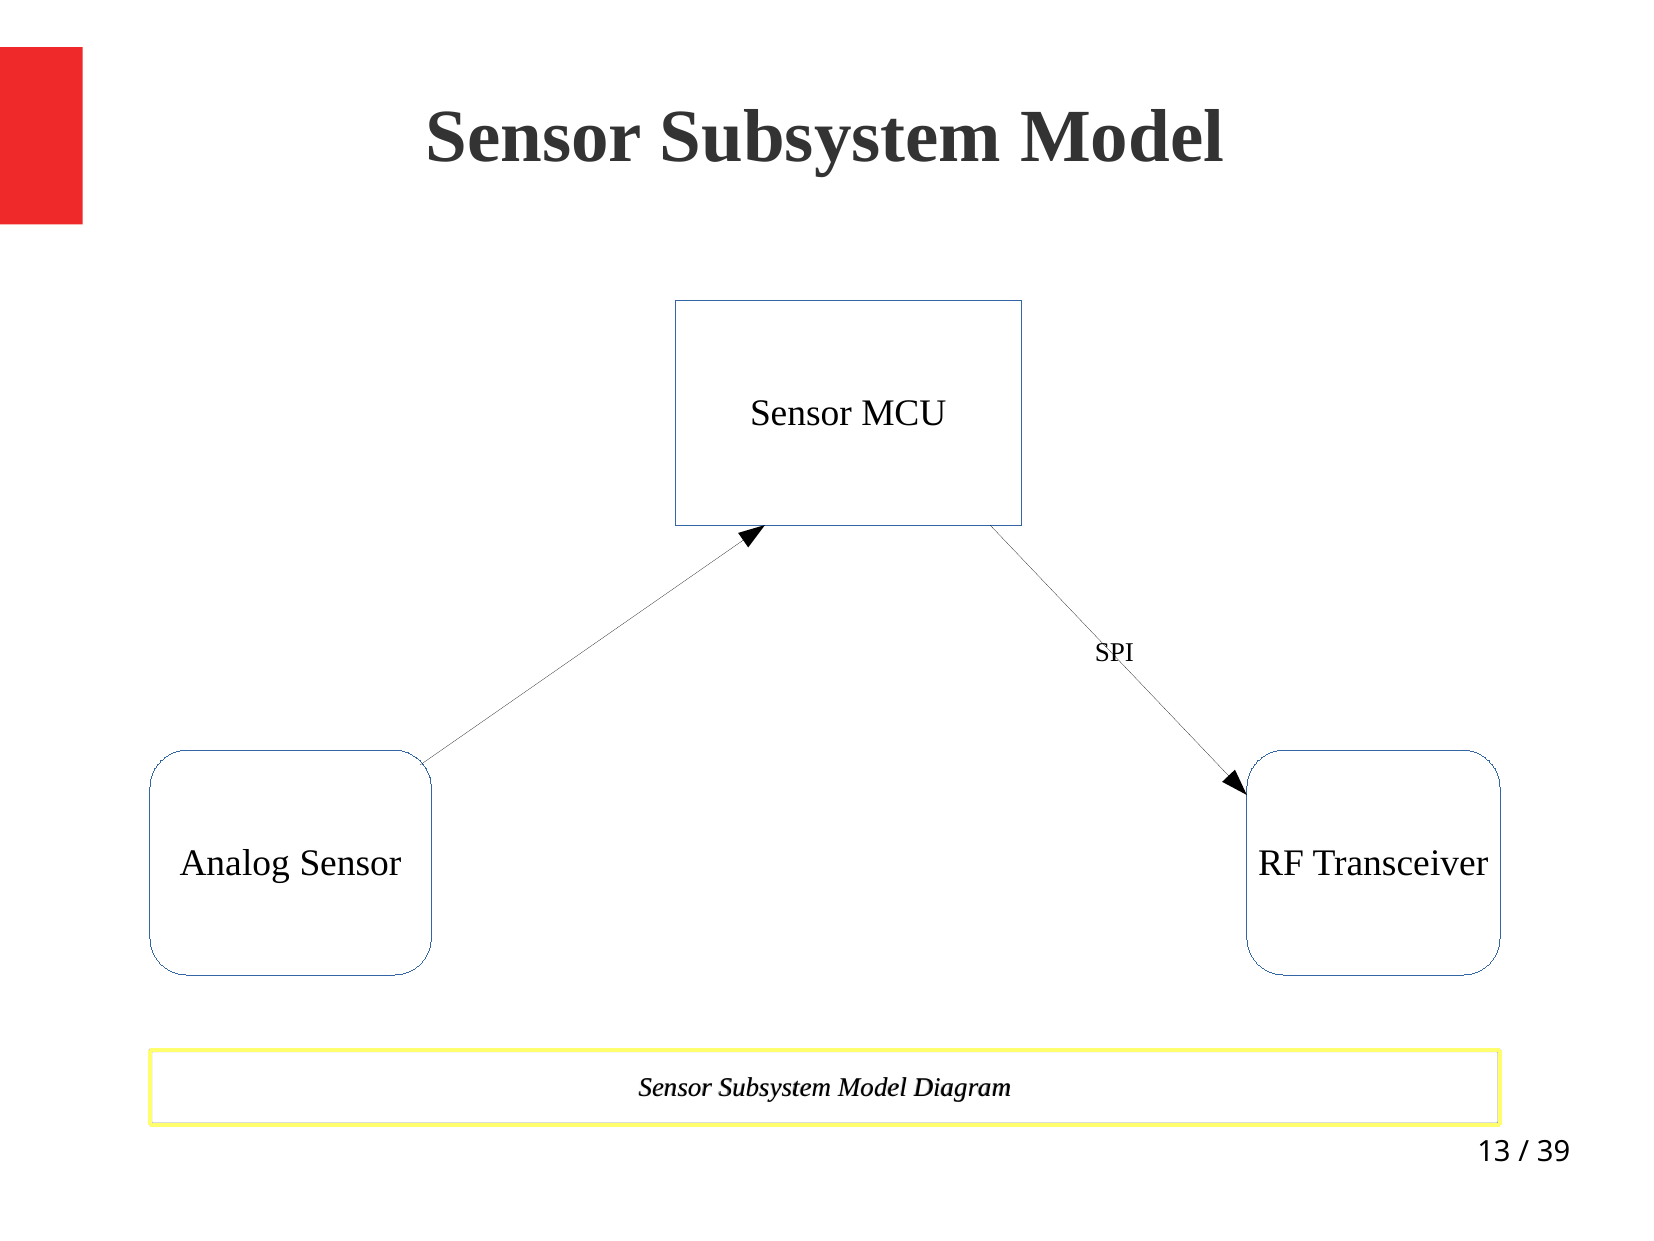

# Sensor Subsystem Model
Sensor MCU
SPI
Analog Sensor
RF Transceiver
Sensor Subsystem Model Diagram
13